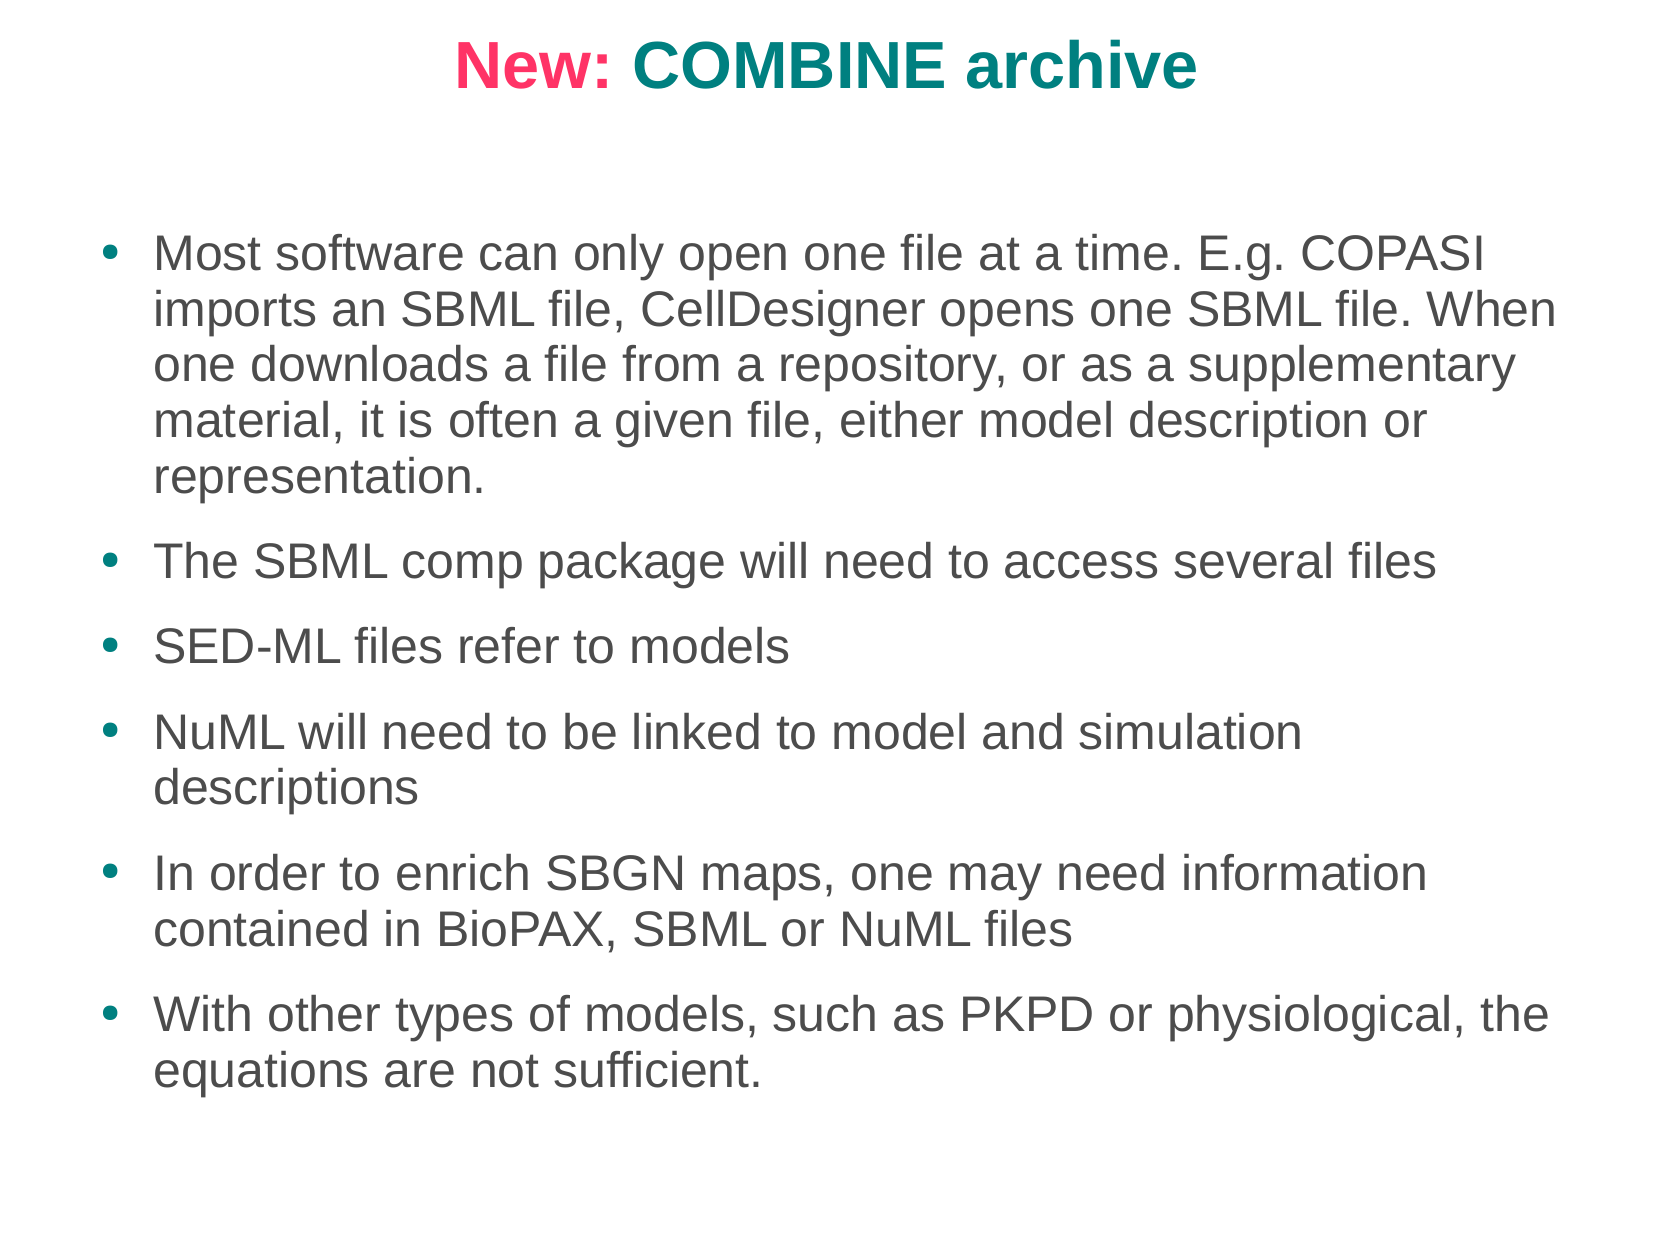

# New: COMBINE archive
Most software can only open one file at a time. E.g. COPASI imports an SBML file, CellDesigner opens one SBML file. When one downloads a file from a repository, or as a supplementary material, it is often a given file, either model description or representation.
The SBML comp package will need to access several files
SED-ML files refer to models
NuML will need to be linked to model and simulation descriptions
In order to enrich SBGN maps, one may need information contained in BioPAX, SBML or NuML files
With other types of models, such as PKPD or physiological, the equations are not sufficient.